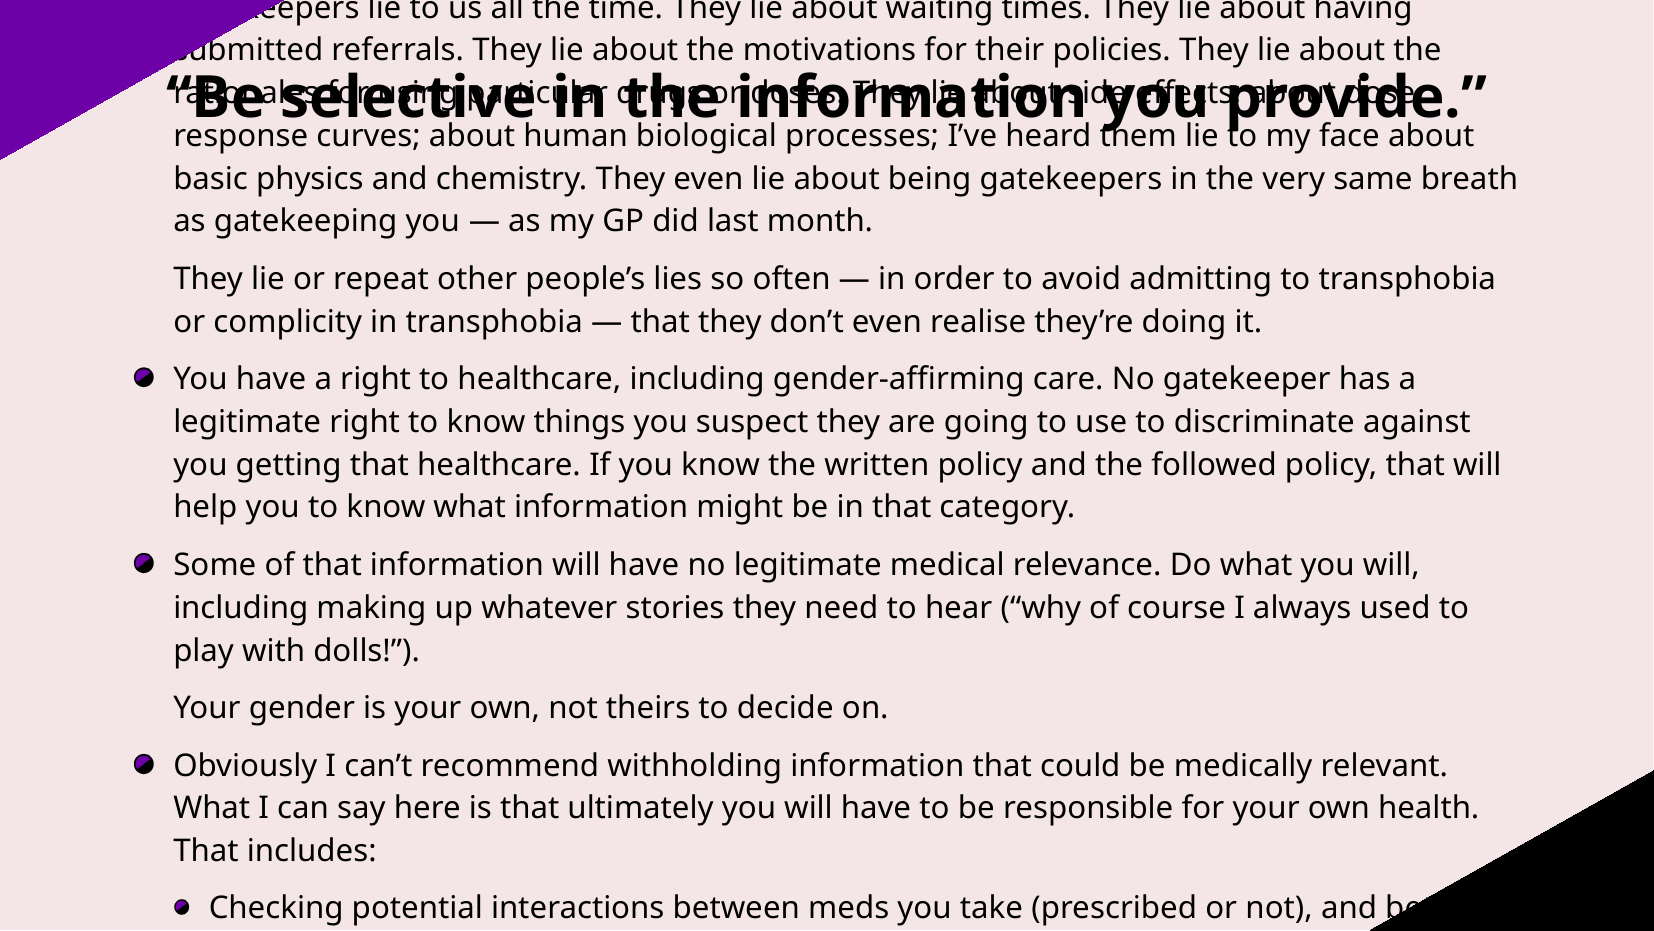

Gatekeepers lie to us all the time. They lie about waiting times. They lie about having submitted referrals. They lie about the motivations for their policies. They lie about the rationales for using particular drugs or doses. They lie about side effects; about dose response curves; about human biological processes; I’ve heard them lie to my face about basic physics and chemistry. They even lie about being gatekeepers in the very same breath as gatekeeping you — as my GP did last month.
They lie or repeat other people’s lies so often — in order to avoid admitting to transphobia or complicity in transphobia — that they don’t even realise they’re doing it.
You have a right to healthcare, including gender-affirming care. No gatekeeper has a legitimate right to know things you suspect they are going to use to discriminate against you getting that healthcare. If you know the written policy and the followed policy, that will help you to know what information might be in that category.
Some of that information will have no legitimate medical relevance. Do what you will, including making up whatever stories they need to hear (“why of course I always used to play with dolls!”).
Your gender is your own, not theirs to decide on.
Obviously I can’t recommend withholding information that could be medically relevant. What I can say here is that ultimately you will have to be responsible for your own health. That includes:
Checking potential interactions between meds you take (prescribed or not), and between meds and health conditions. Often clinicians will not check, so you need to do this.
Checking doses. Undertreatment is, unfortunately, commonplace.
# “Be selective in the information you provide.”